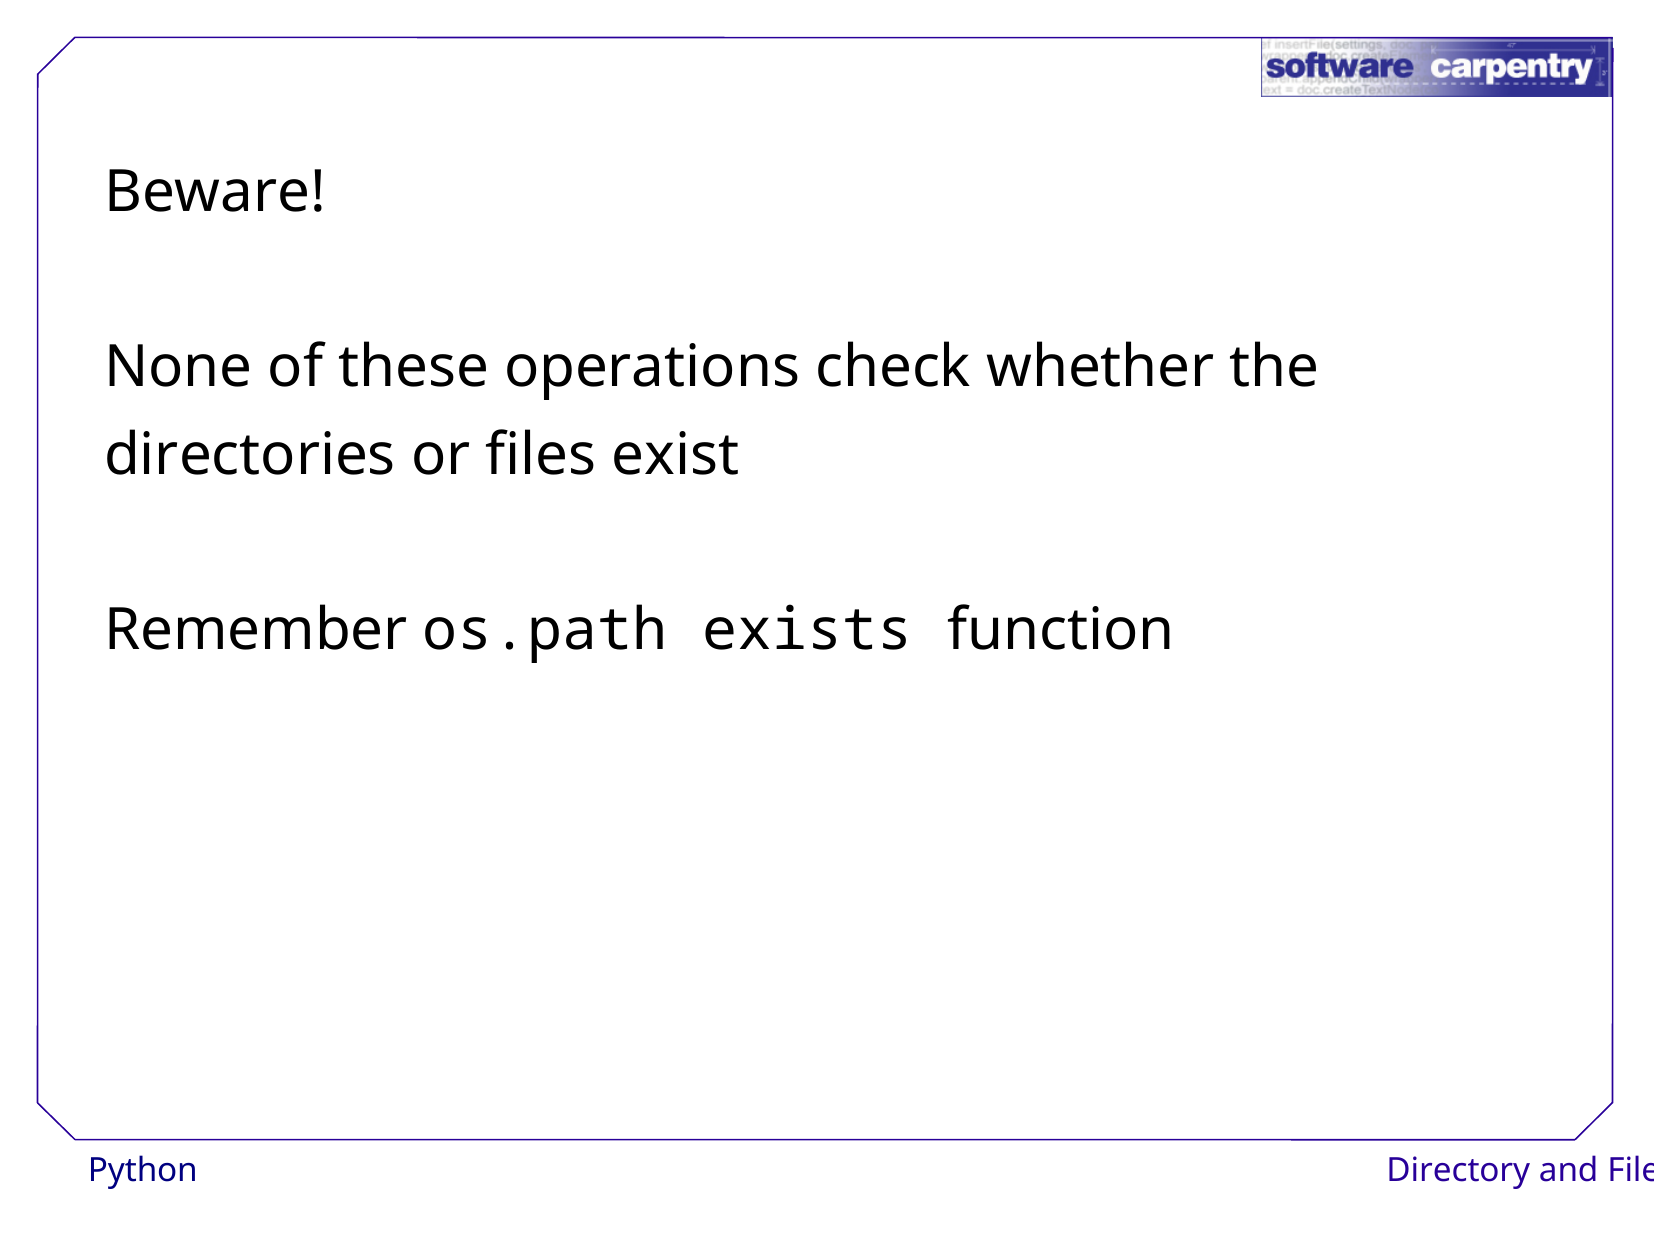

Beware!
None of these operations check whether the
directories or files exist
Remember os.path exists function